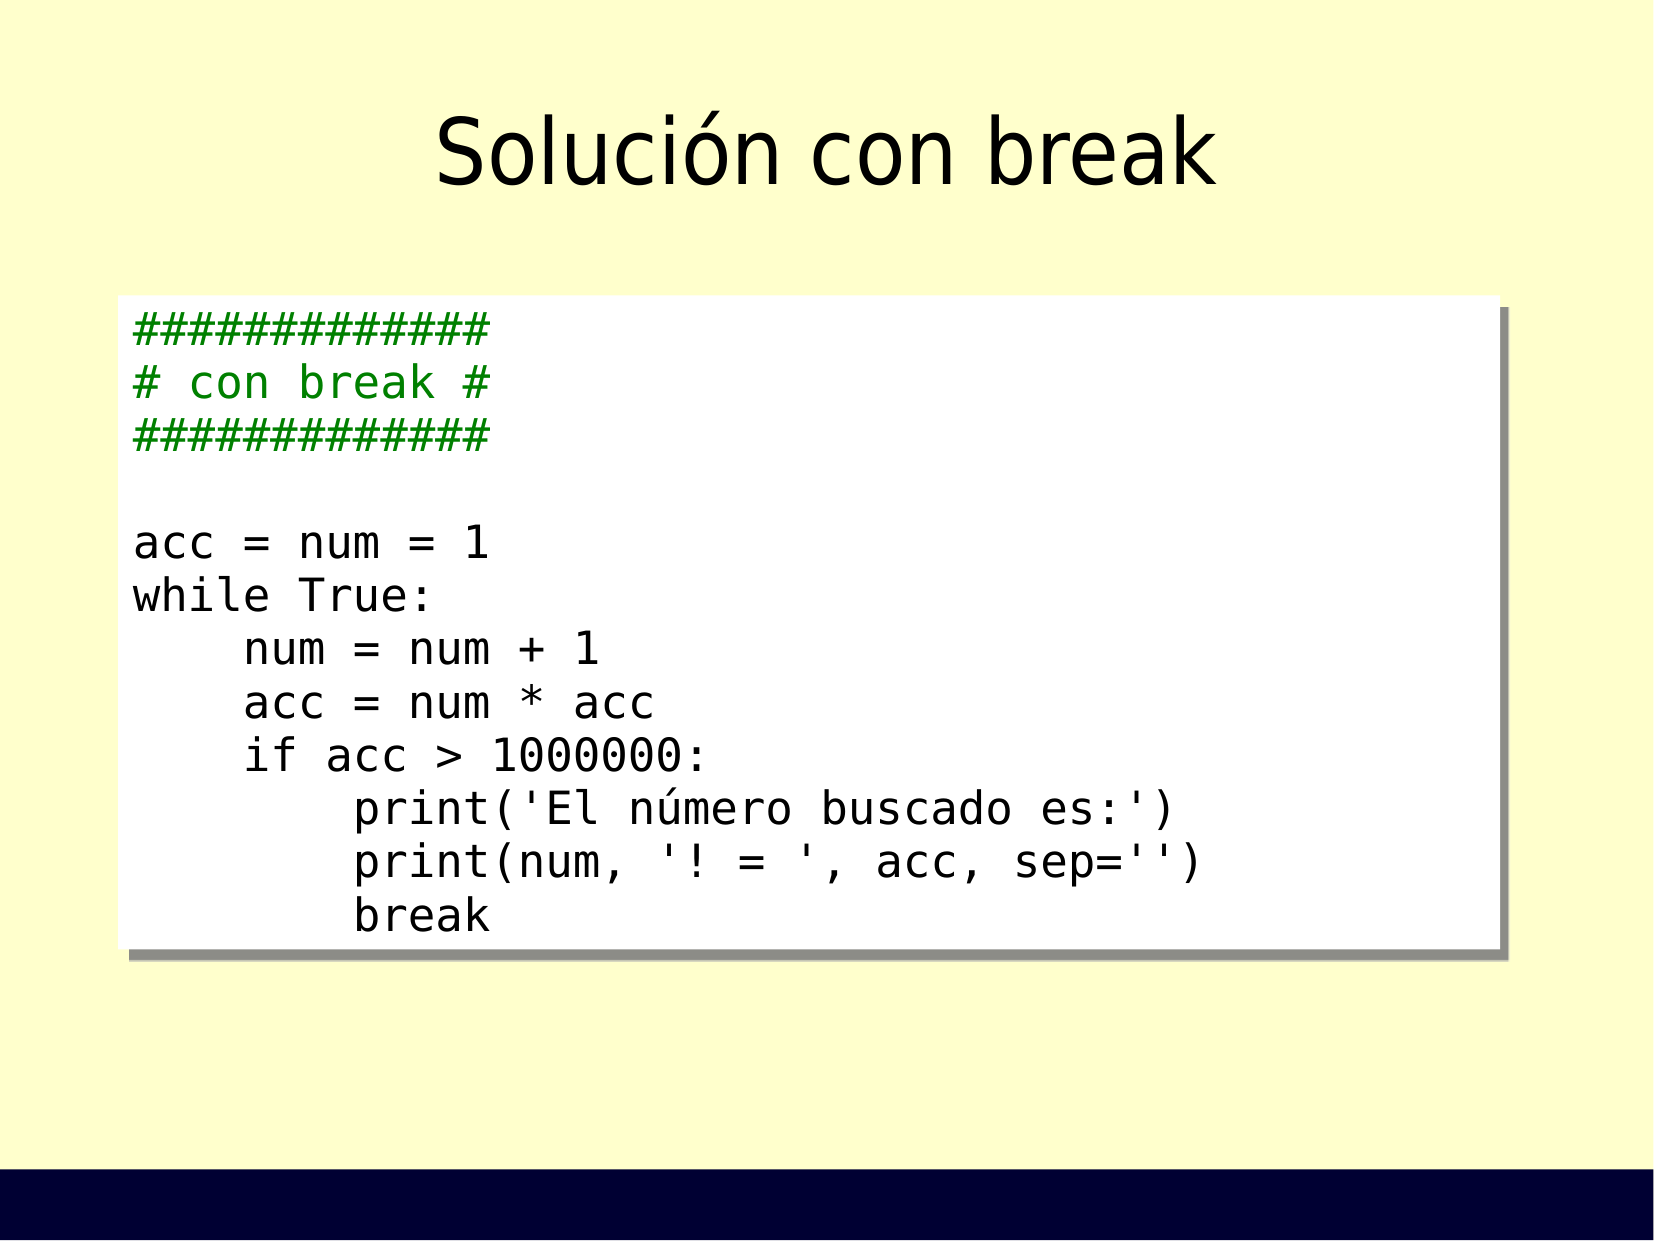

# Solución con break
#############
# con break #
#############
acc = num = 1
while True:
 num = num + 1
 acc = num * acc
 if acc > 1000000:
 print('El número buscado es:')
 print(num, '! = ', acc, sep='')
 break